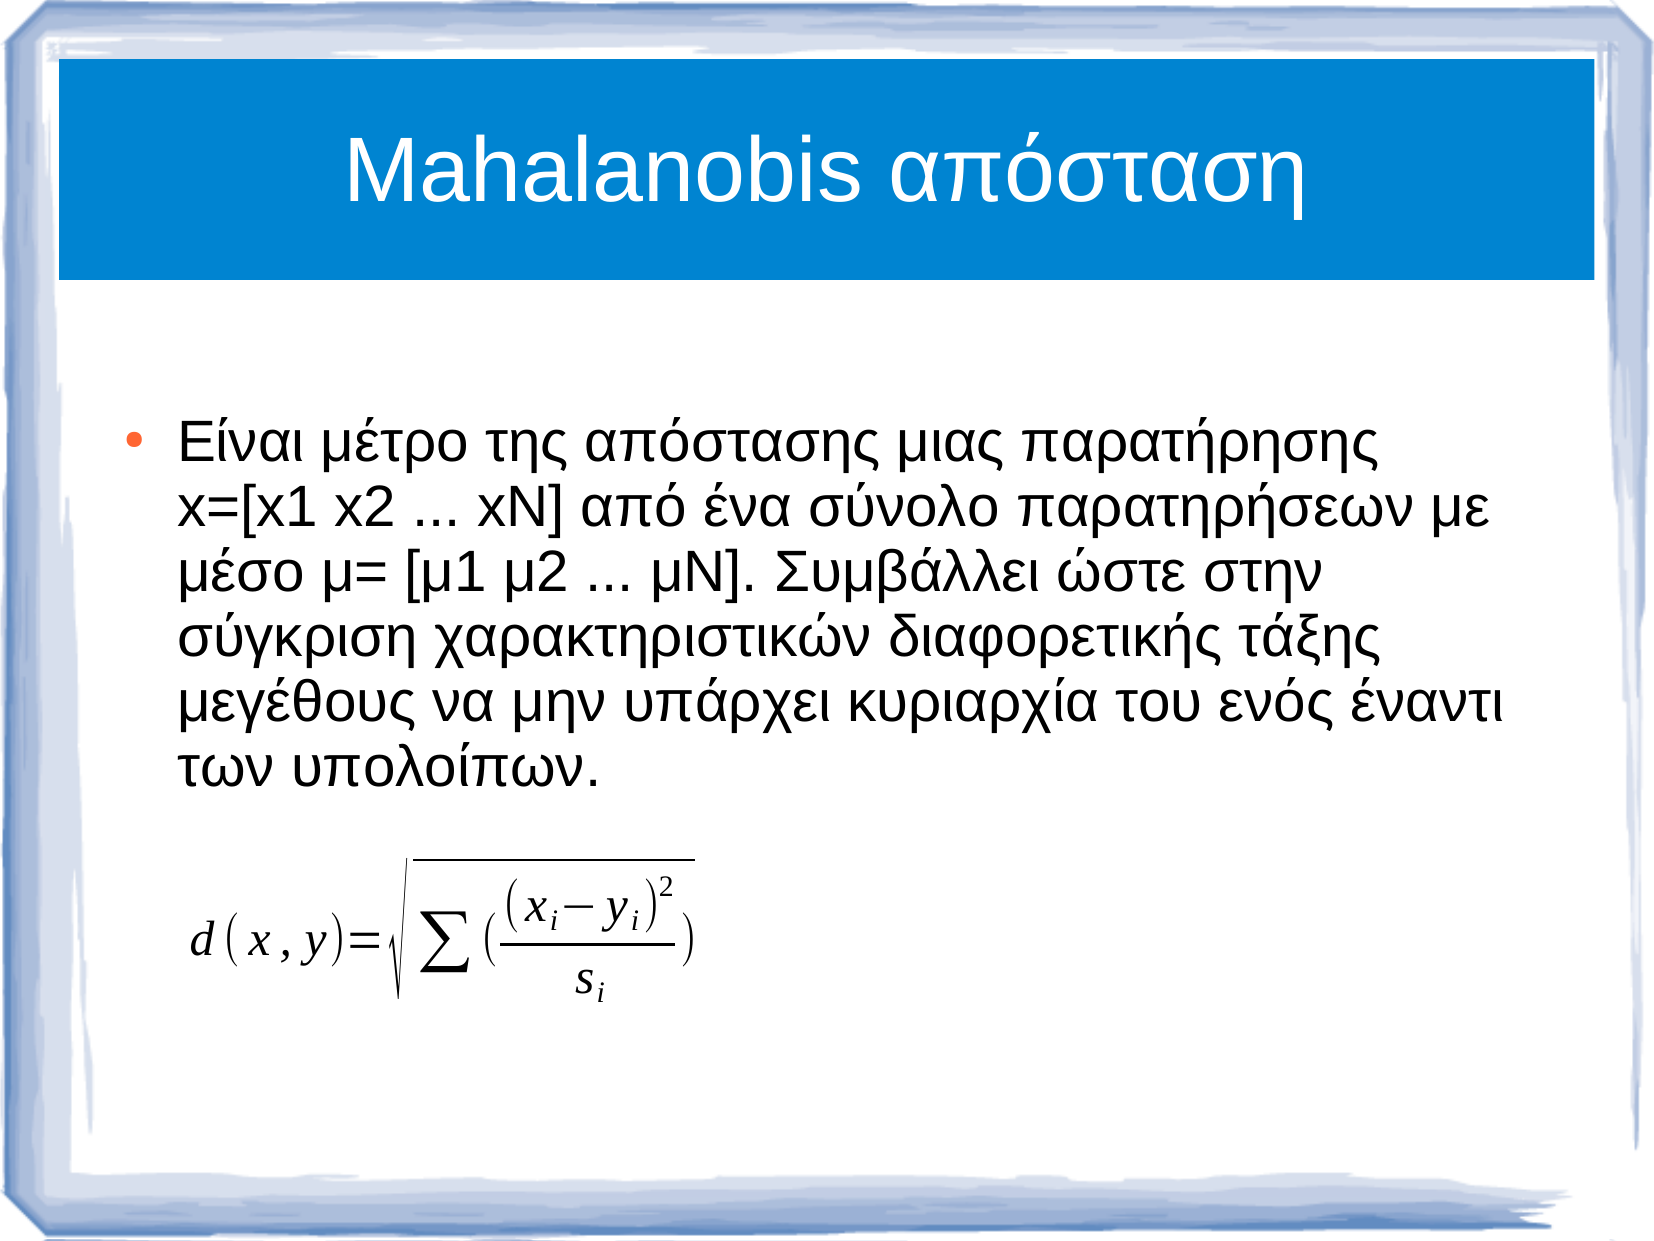

# Mahalanobis απόσταση
Είναι μέτρο της απόστασης μιας παρατήρησης
x=[x1 x2 ... xN] από ένα σύνολο παρατηρήσεων με μέσο μ= [μ1 μ2 ... μΝ]. Συμβάλλει ώστε στην σύγκριση χαρακτηριστικών διαφορετικής τάξης μεγέθους να μην υπάρχει κυριαρχία του ενός έναντι των υπολοίπων.